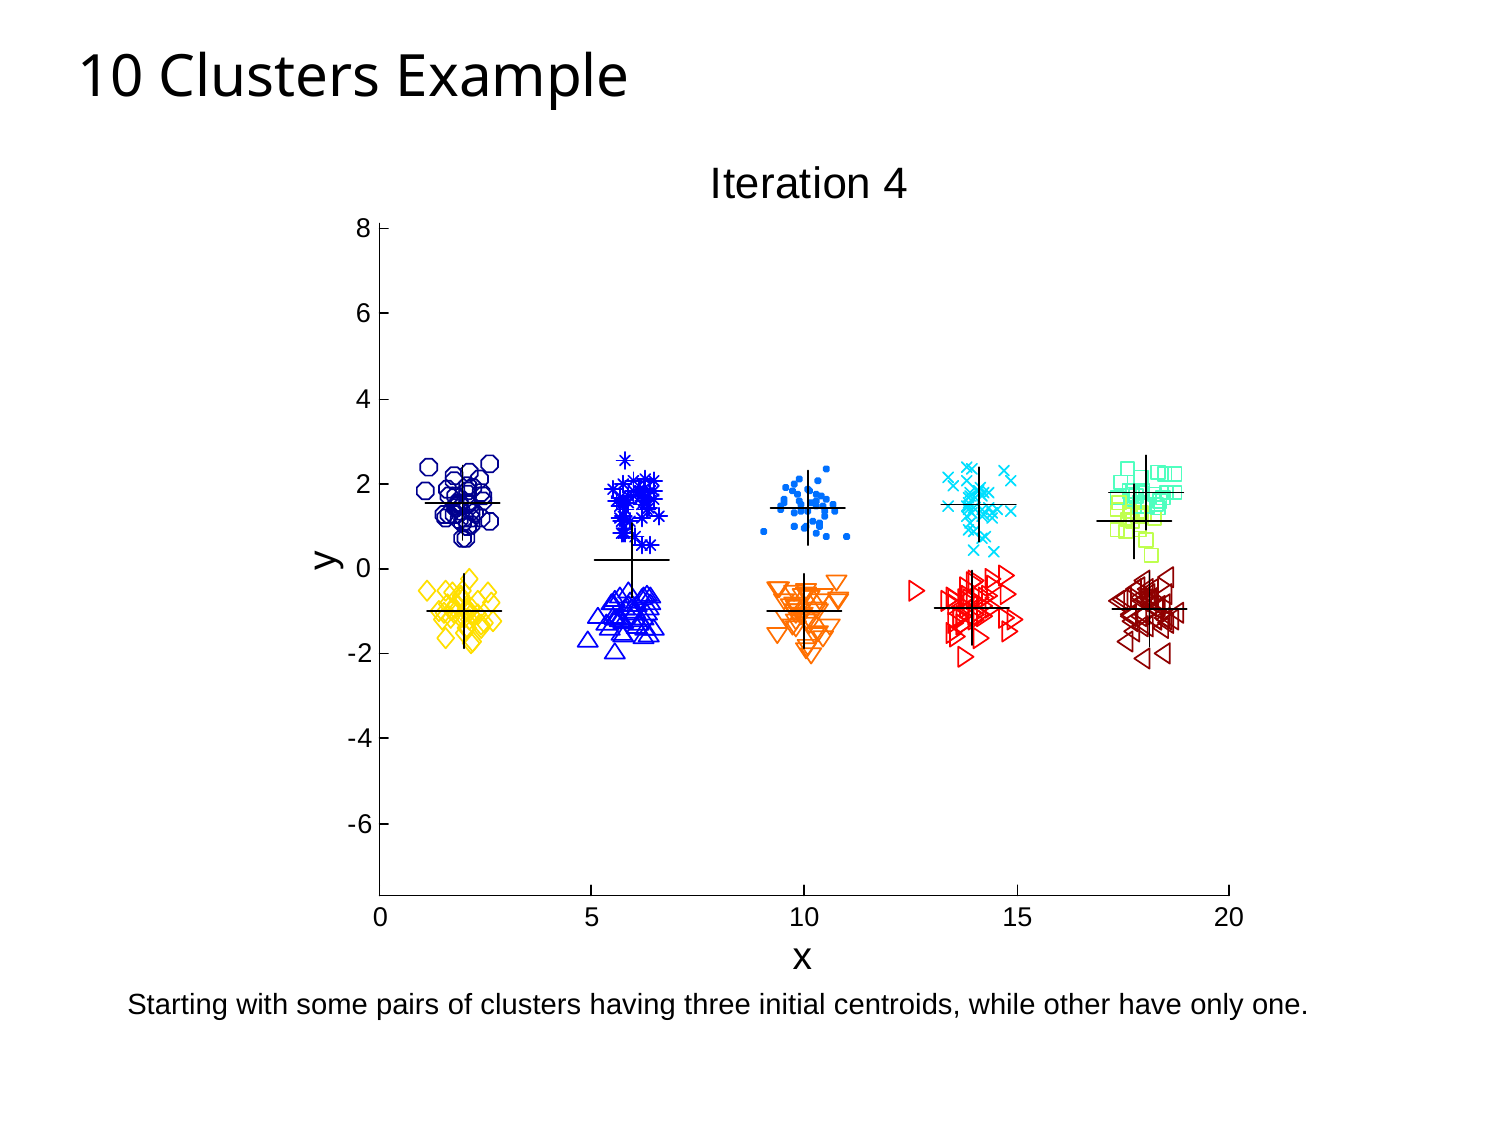

10 Clusters Example
Starting with some pairs of clusters having three initial centroids, while other have only one.